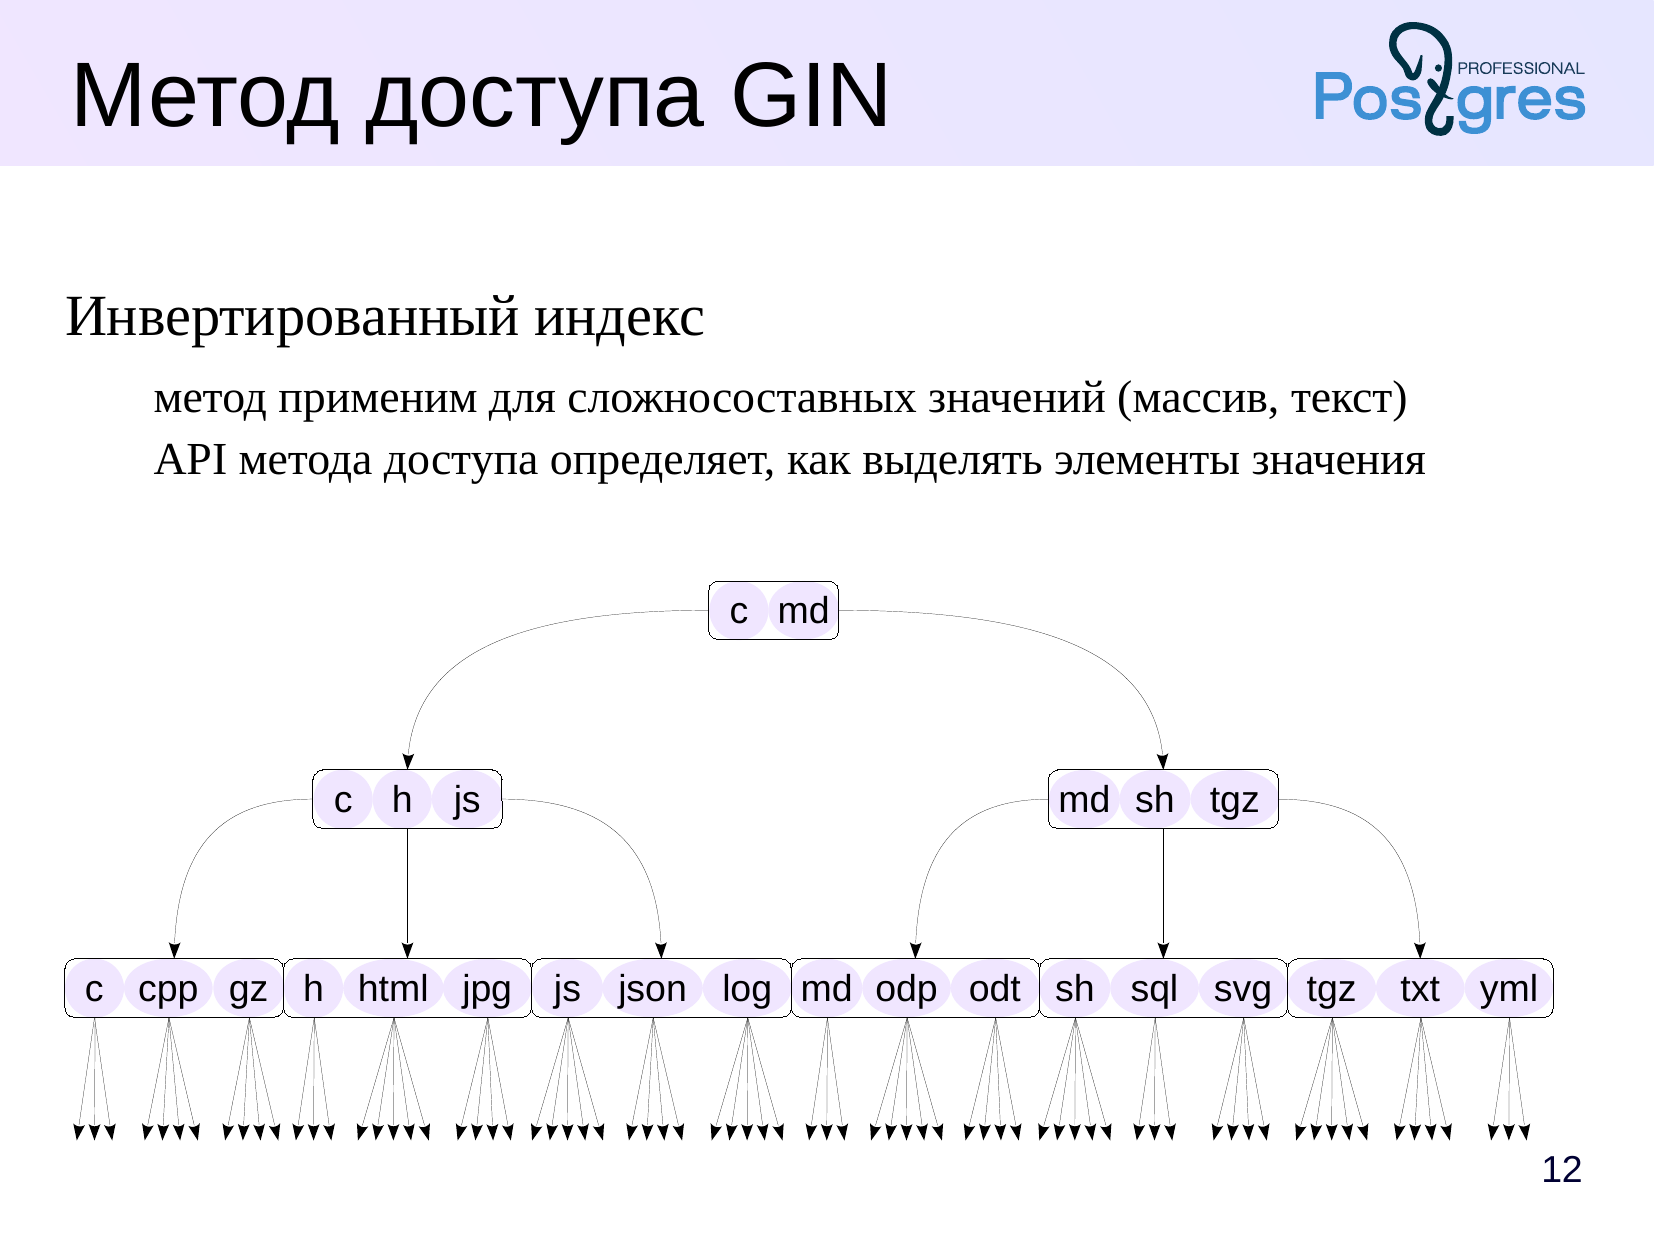

# Метод доступа GIN
Инвертированный индекс
метод применим для сложносоставных значений (массив, текст)
API метода доступа определяет, как выделять элементы значения
md
c
c
h
sh
js
tgz
md
c
h
js
sql
cpp
gz
html
json
odp
svg
txt
jpg
log
md
odt
tgz
yml
sh